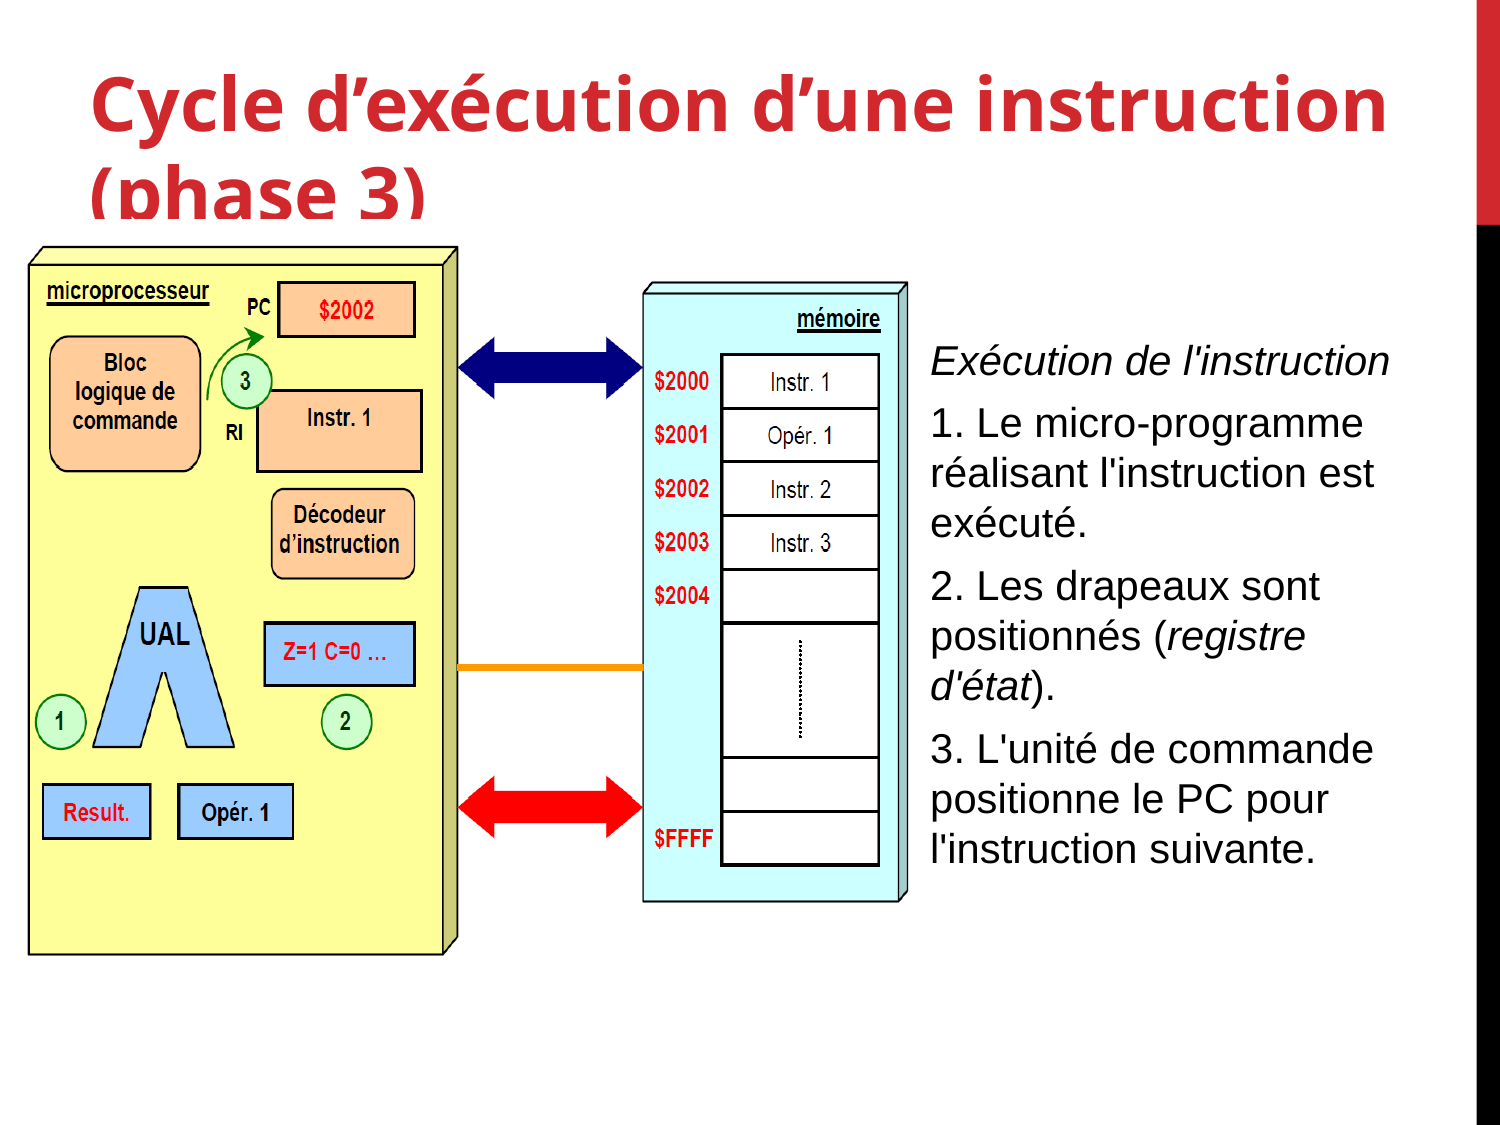

# Cycle d’exécution d’une instruction (phase 3)
Exécution de l'instruction
1. Le micro-programme réalisant l'instruction est exécuté.
2. Les drapeaux sont positionnés (registre d'état).
3. L'unité de commande positionne le PC pour l'instruction suivante.